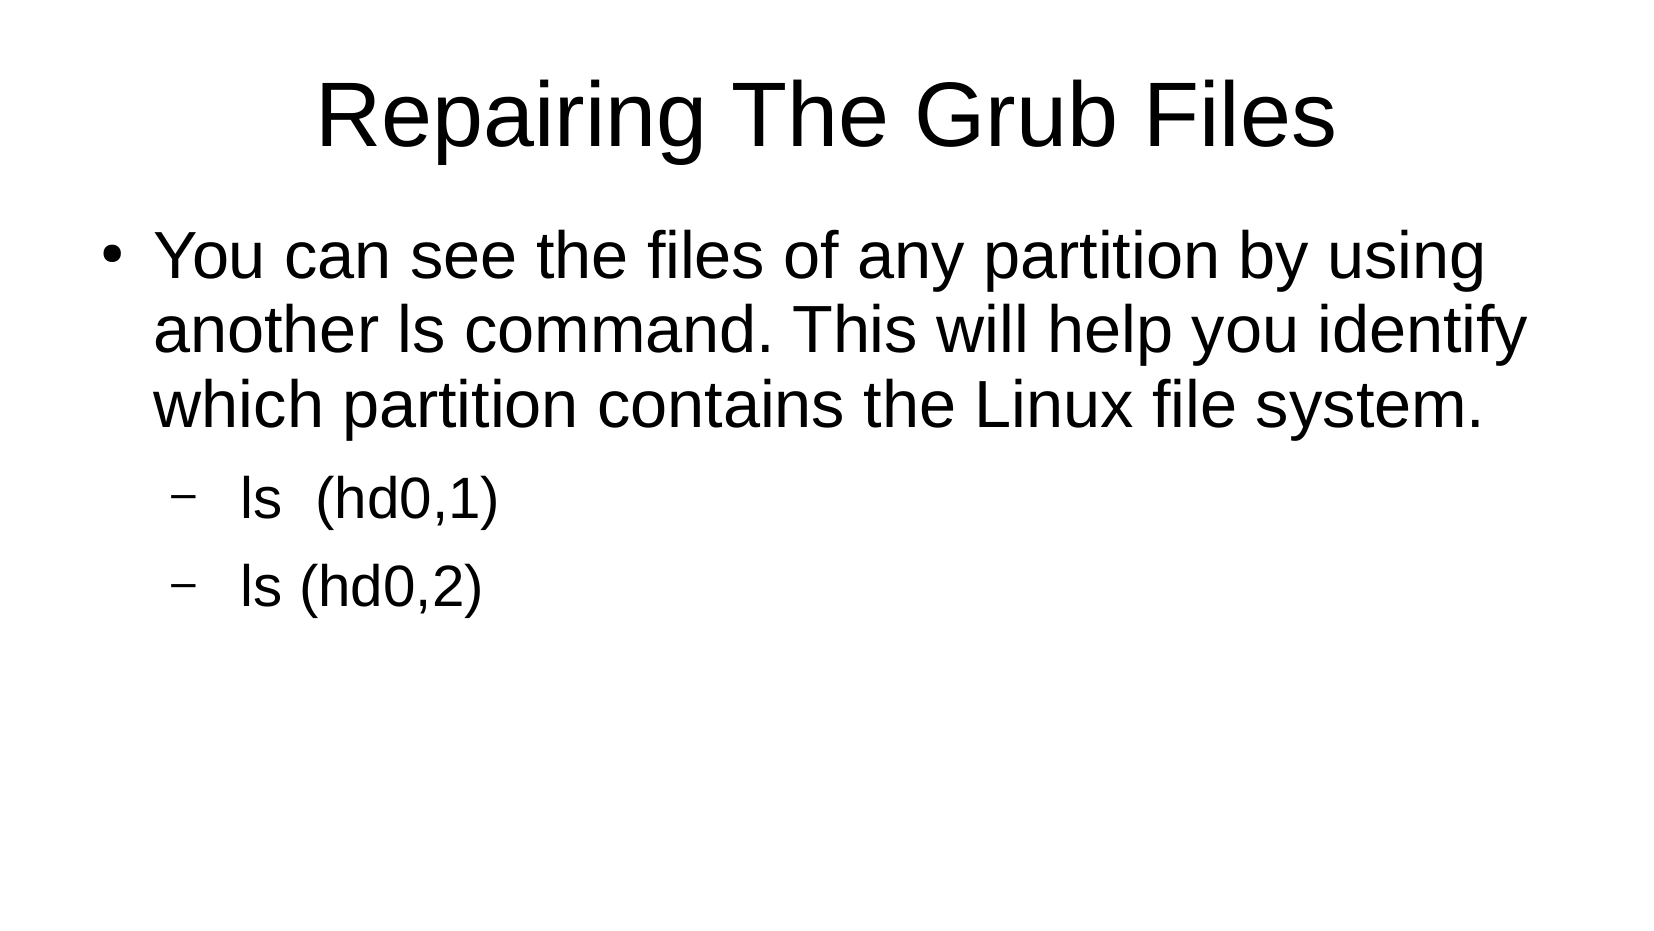

# Repairing The Grub Files
You can see the files of any partition by using another ls command. This will help you identify which partition contains the Linux file system.
 ls (hd0,1)
 ls (hd0,2)